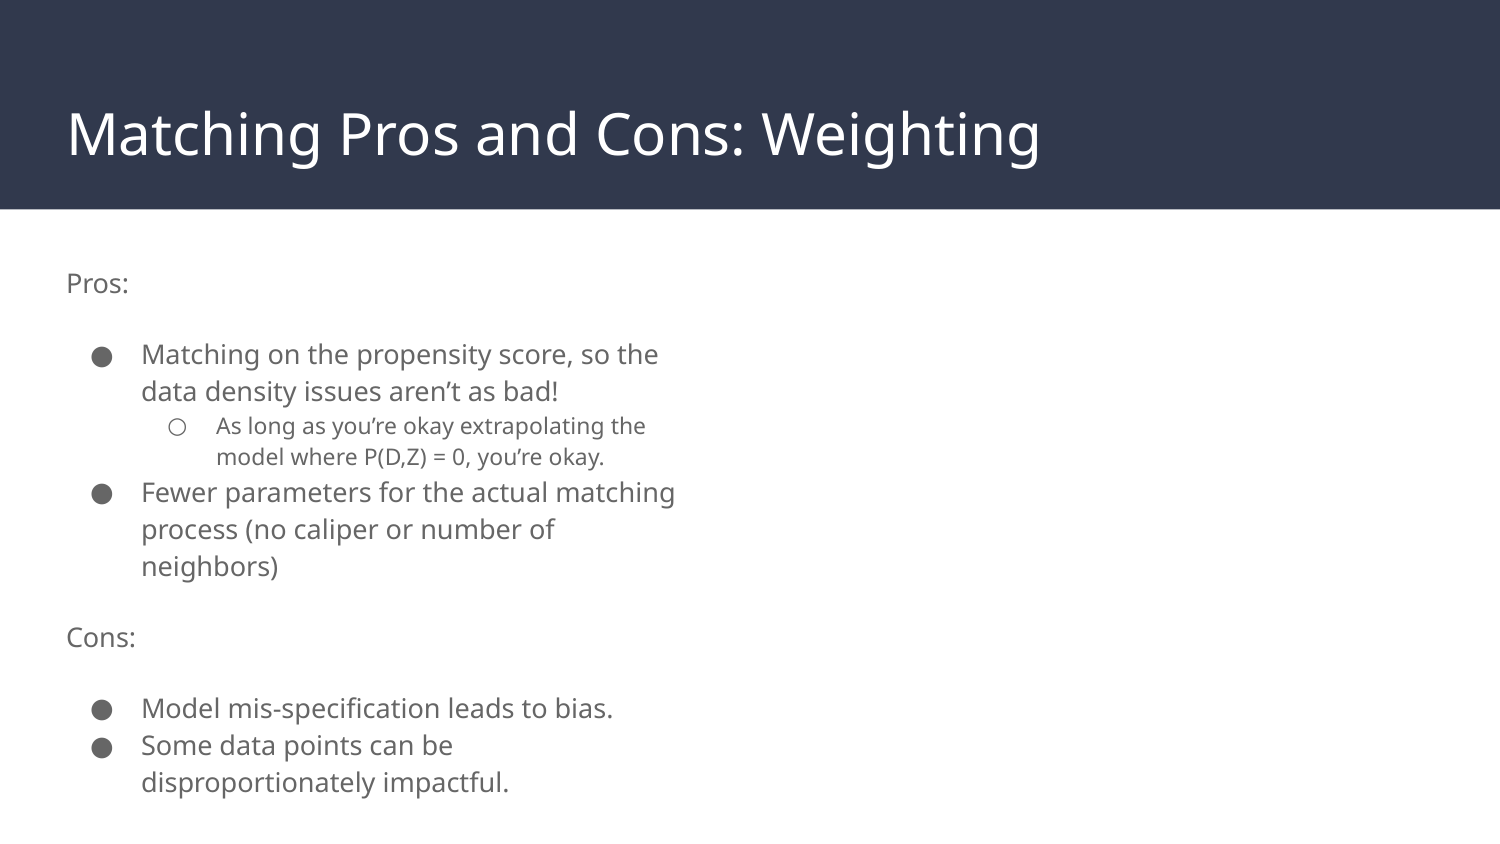

# Matching Pros and Cons: Weighting
Pros:
Matching on the propensity score, so the data density issues aren’t as bad!
As long as you’re okay extrapolating the model where P(D,Z) = 0, you’re okay.
Fewer parameters for the actual matching process (no caliper or number of neighbors)
Cons:
Model mis-specification leads to bias.
Some data points can be disproportionately impactful.